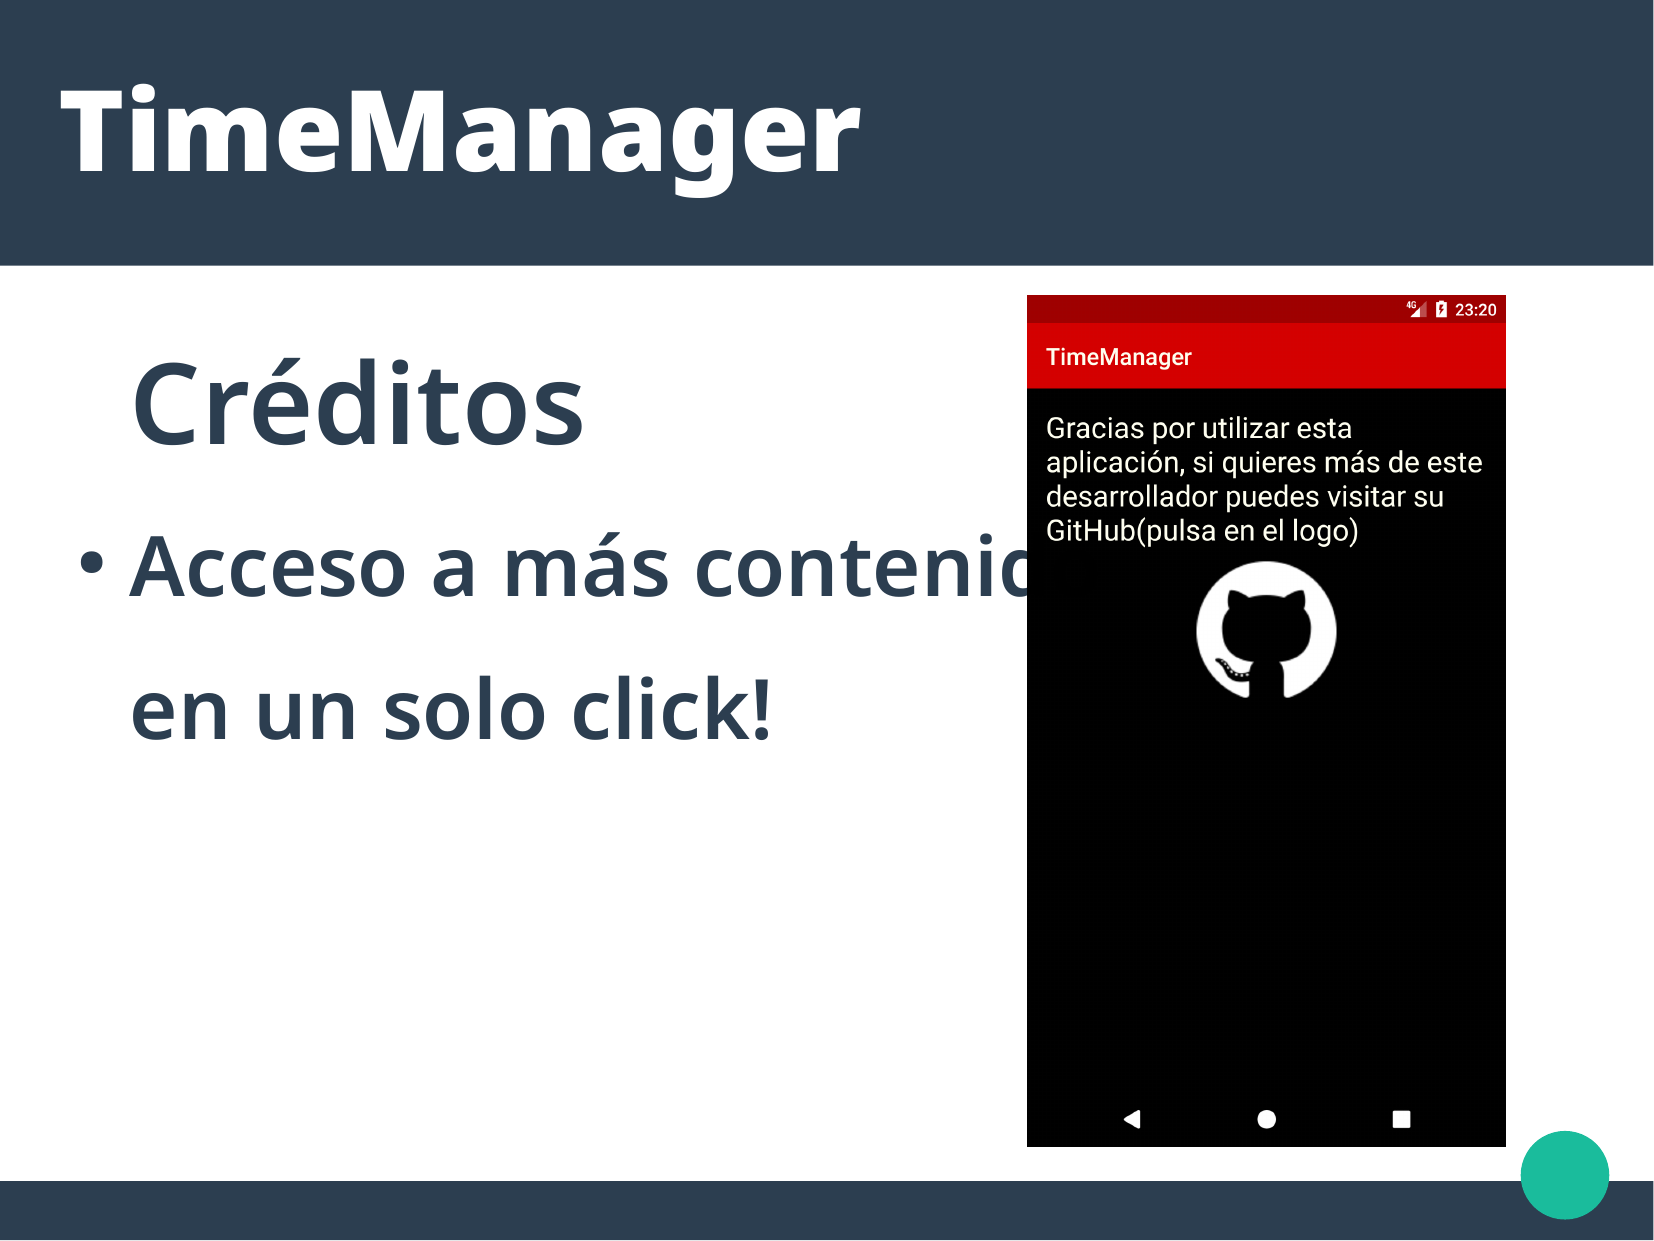

# TimeManager
Créditos
Acceso a más contenido
en un solo click!